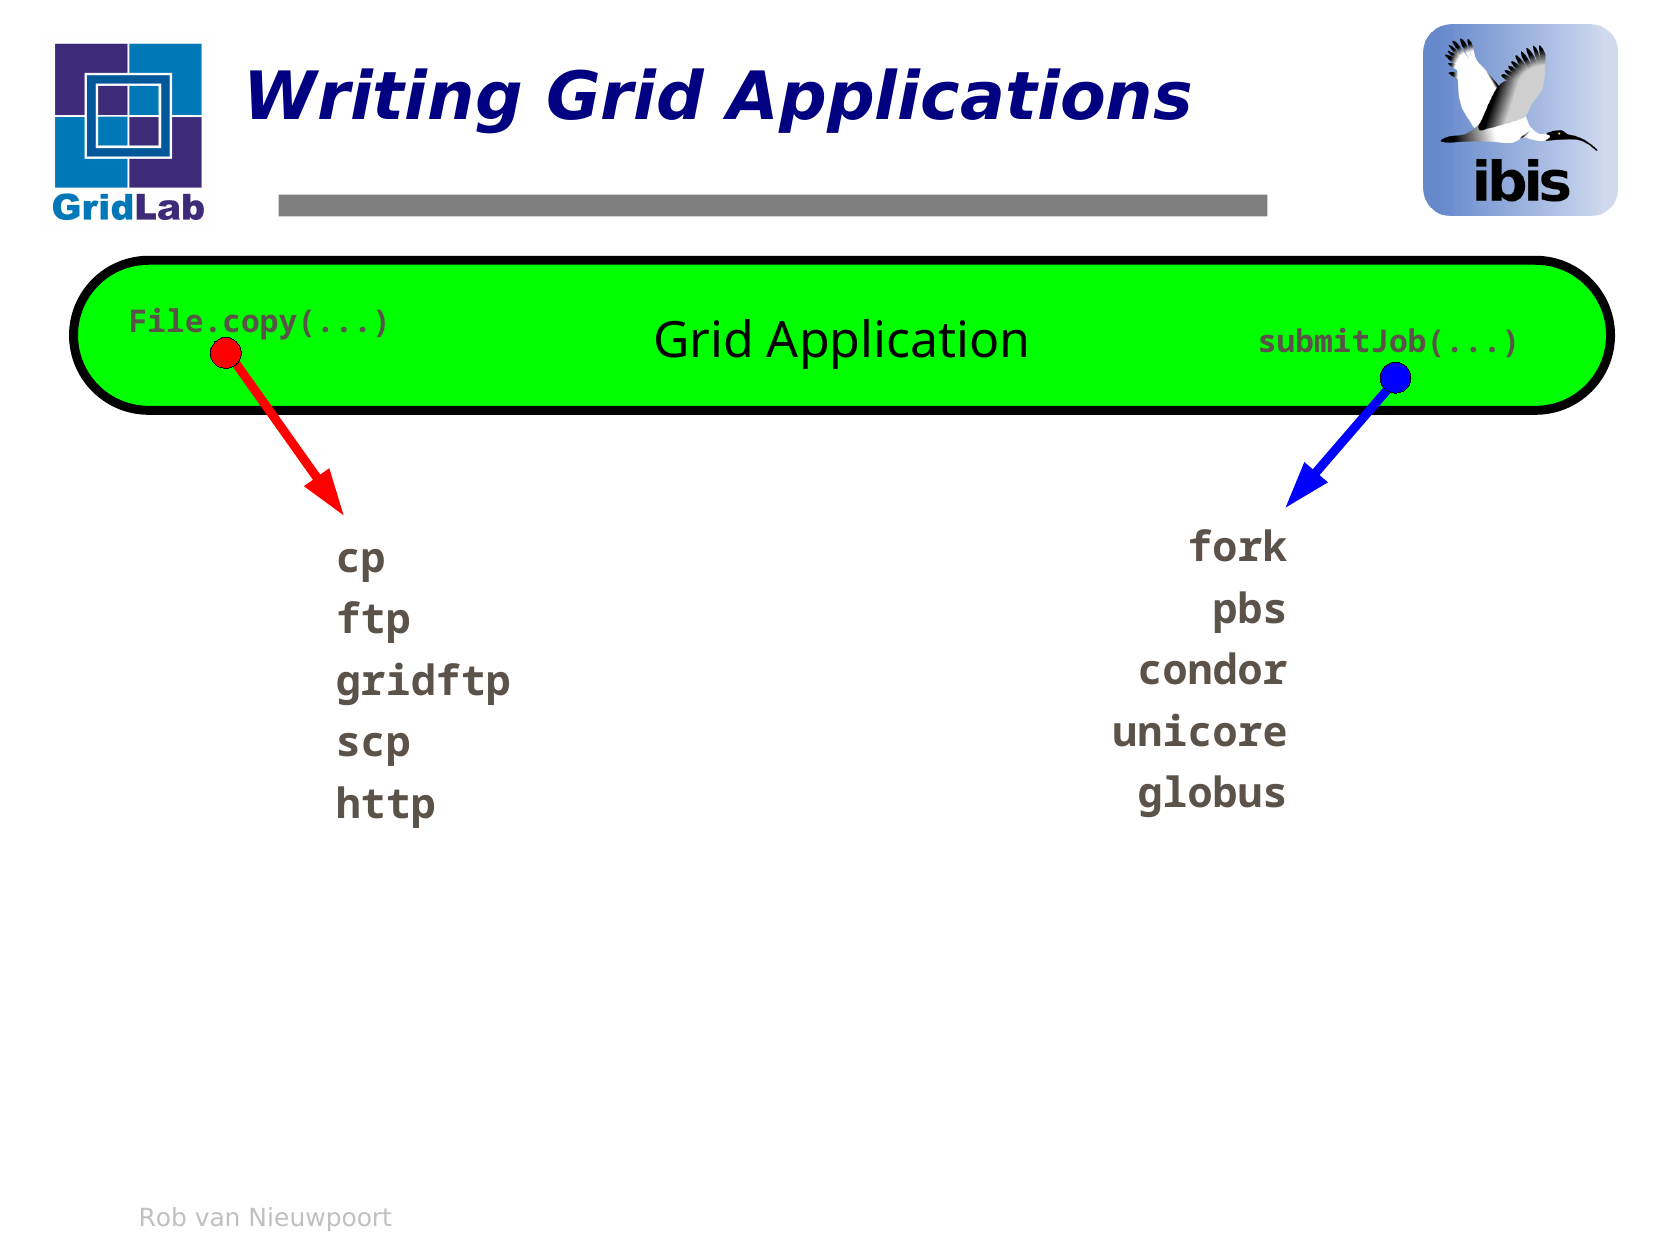

# Writing Grid Applications
Grid Application
File.copy(...)
submitJob(...)
fork
pbs
condor
unicore
globus
cp
ftp
gridftp
scp
http